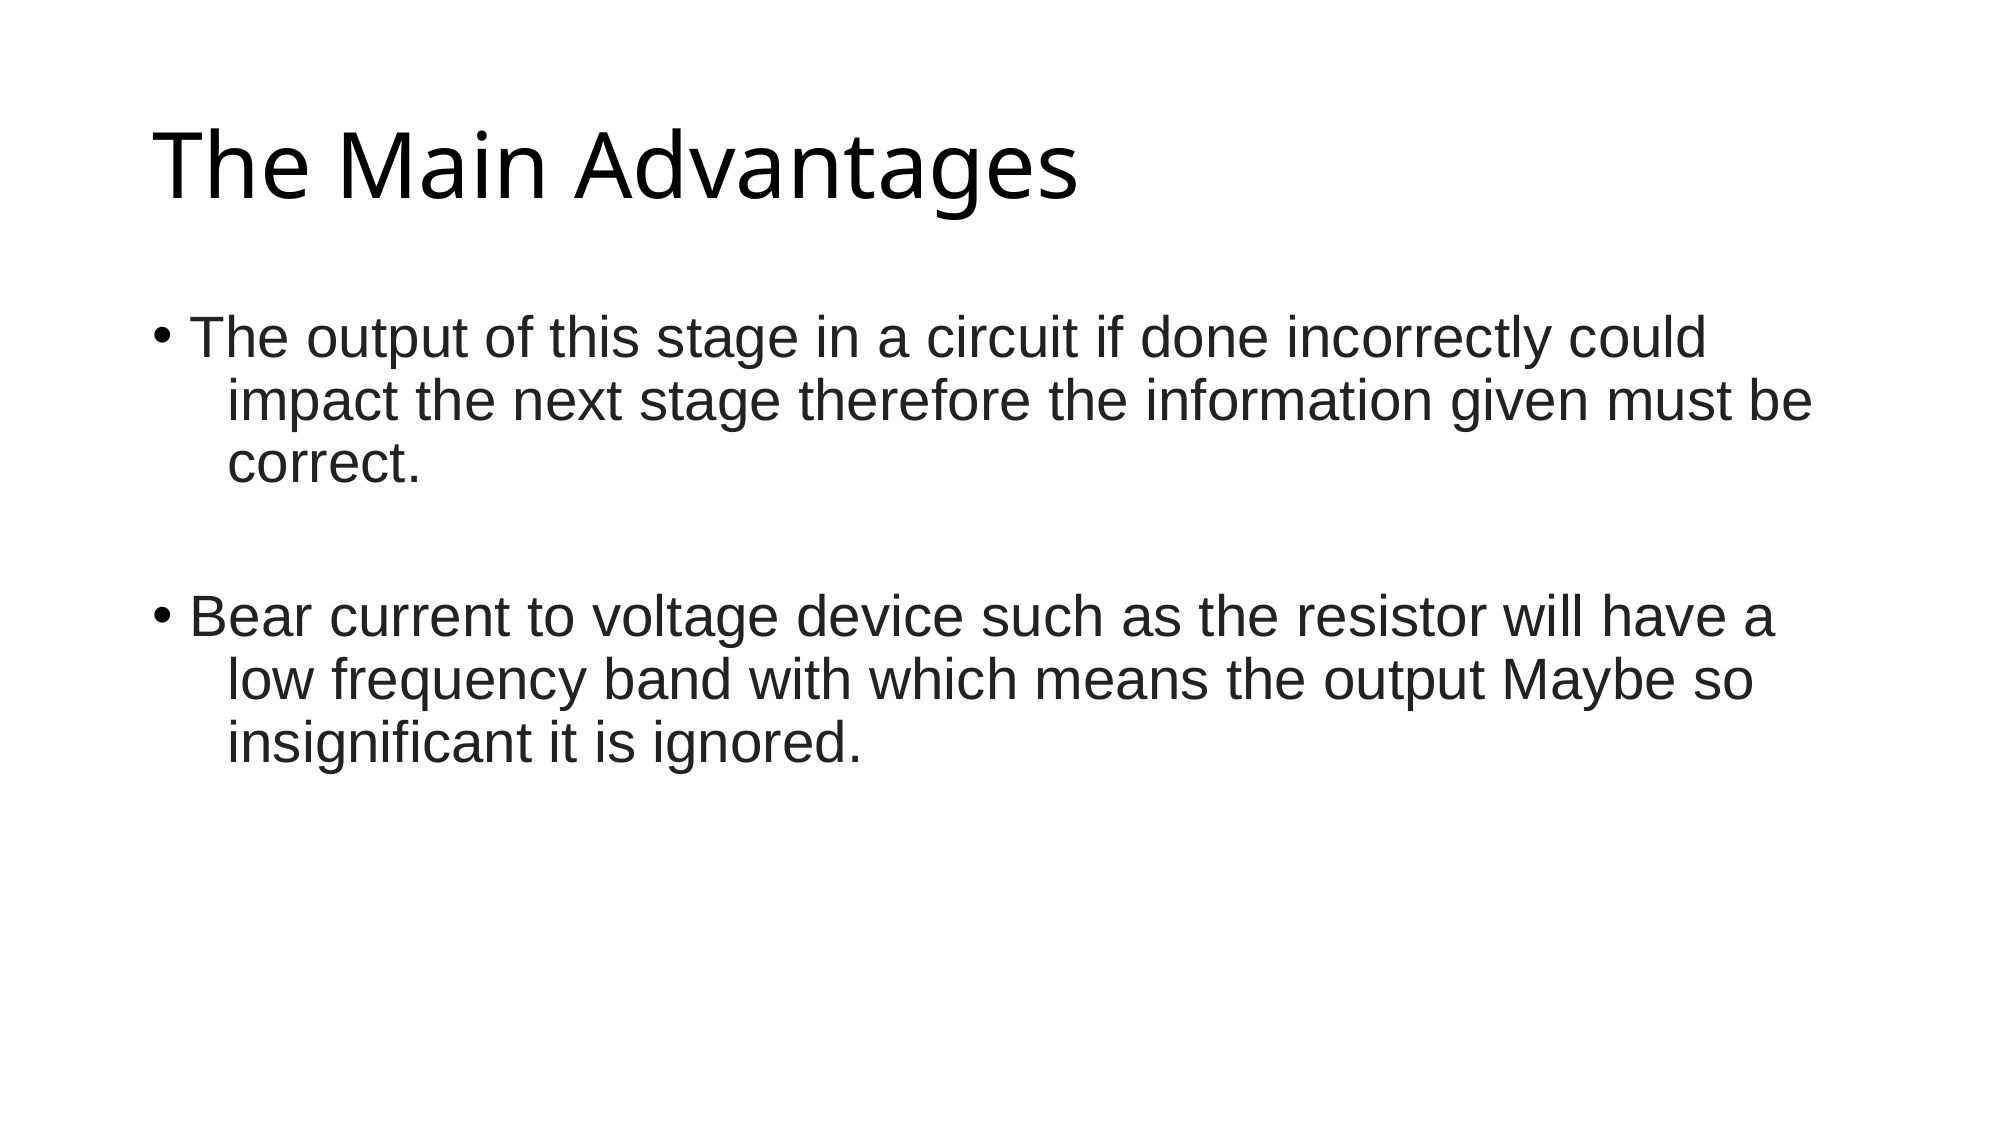

# The Main Advantages
The output of this stage in a circuit if done incorrectly could impact the next stage therefore the information given must be correct.
Bear current to voltage device such as the resistor will have a low frequency band with which means the output Maybe so insignificant it is ignored.